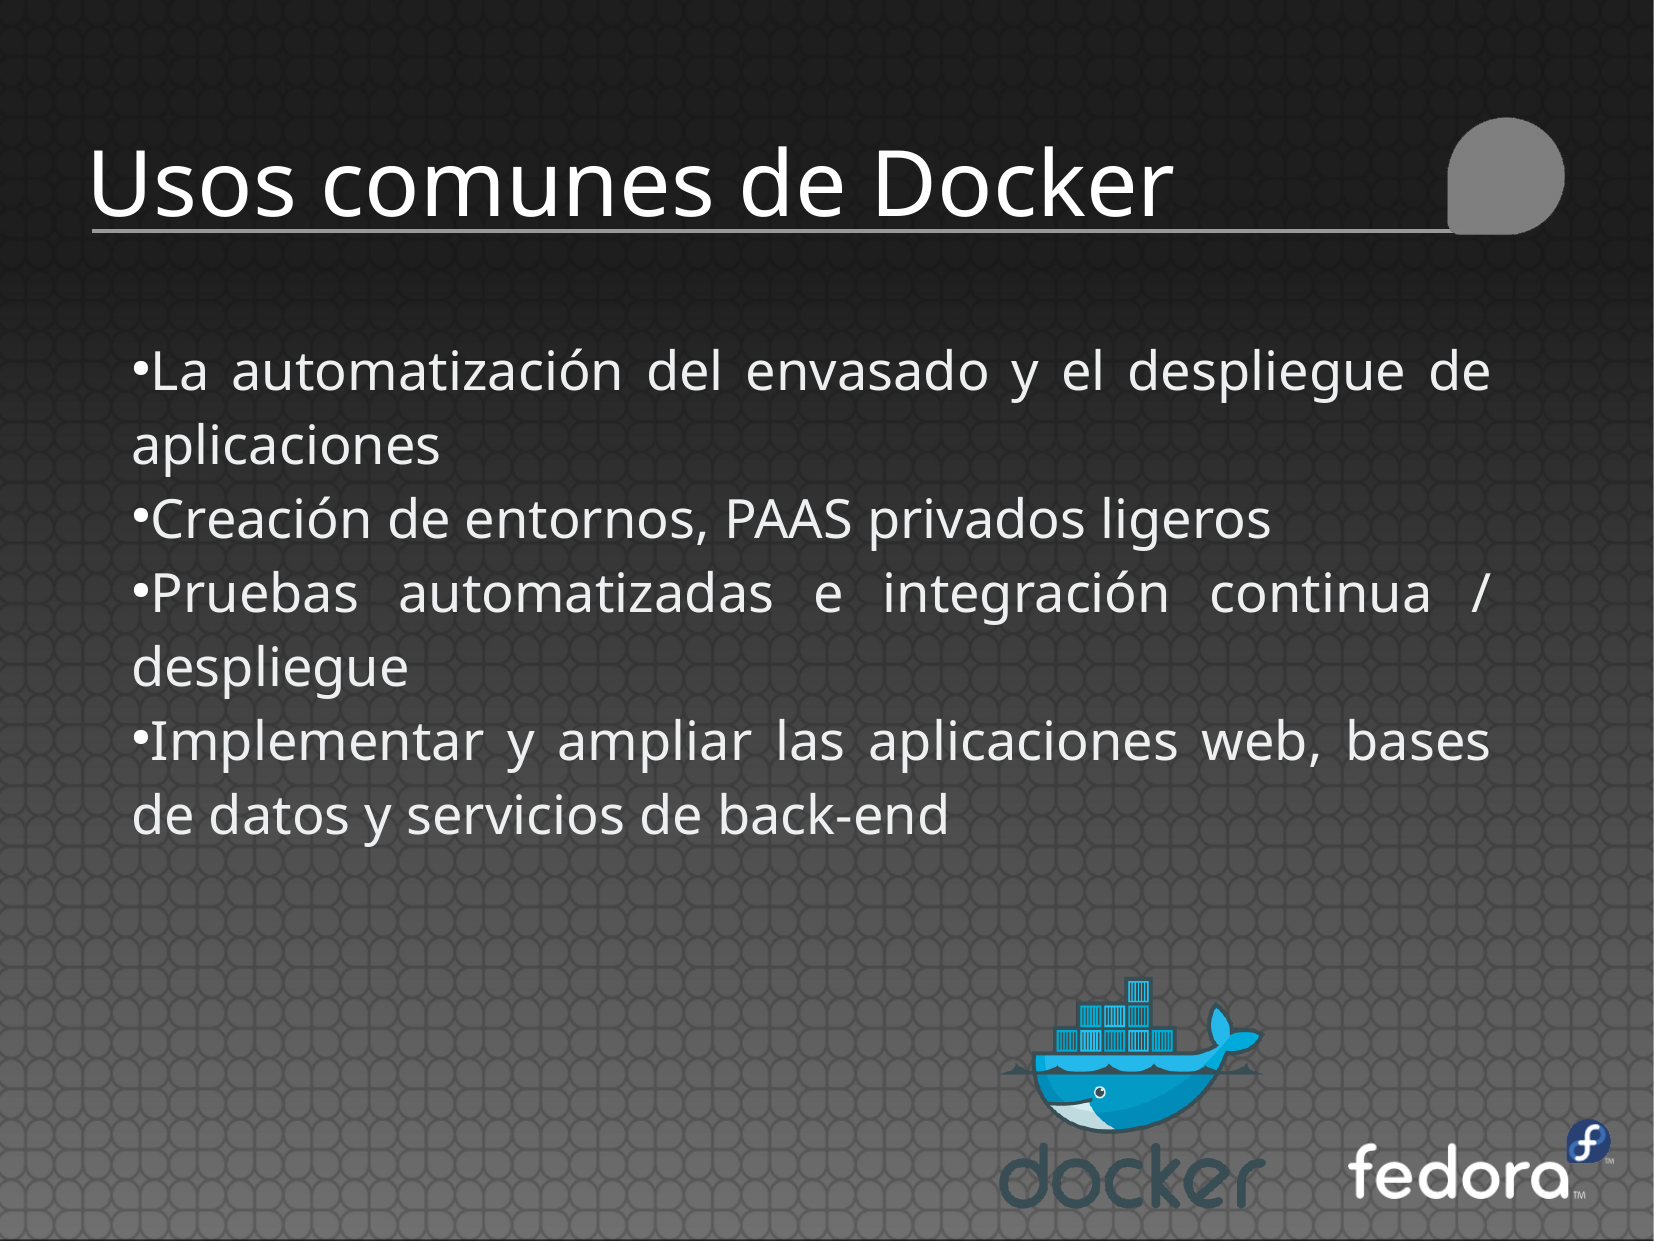

# Usos comunes de Docker
La automatización del envasado y el despliegue de aplicaciones
Creación de entornos, PAAS privados ligeros
Pruebas automatizadas e integración continua / despliegue
Implementar y ampliar las aplicaciones web, bases de datos y servicios de back-end